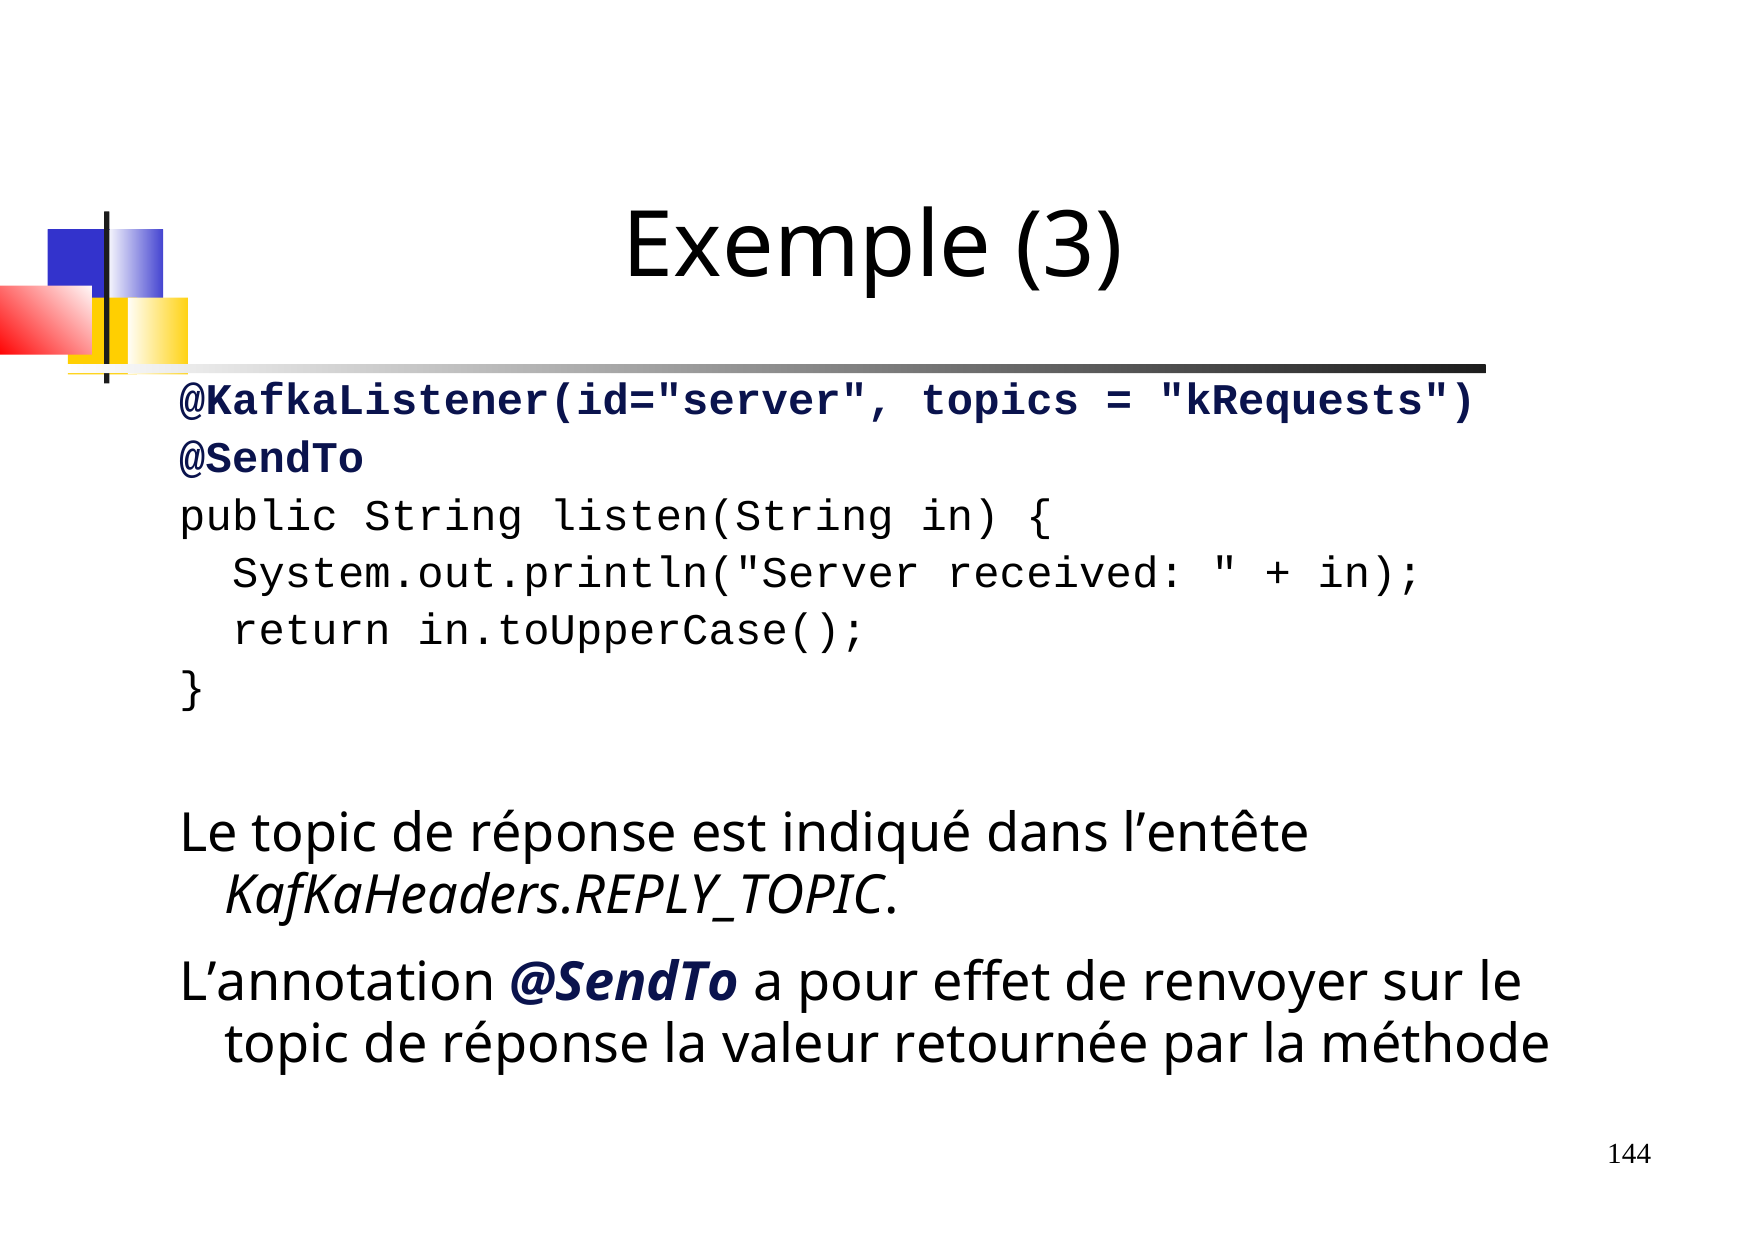

# Exemple (3)
@KafkaListener(id="server", topics = "kRequests")
@SendTo
public String listen(String in) {
 System.out.println("Server received: " + in);
 return in.toUpperCase();
}
Le topic de réponse est indiqué dans l’entête KafKaHeaders.REPLY_TOPIC.
L’annotation @SendTo a pour effet de renvoyer sur le topic de réponse la valeur retournée par la méthode